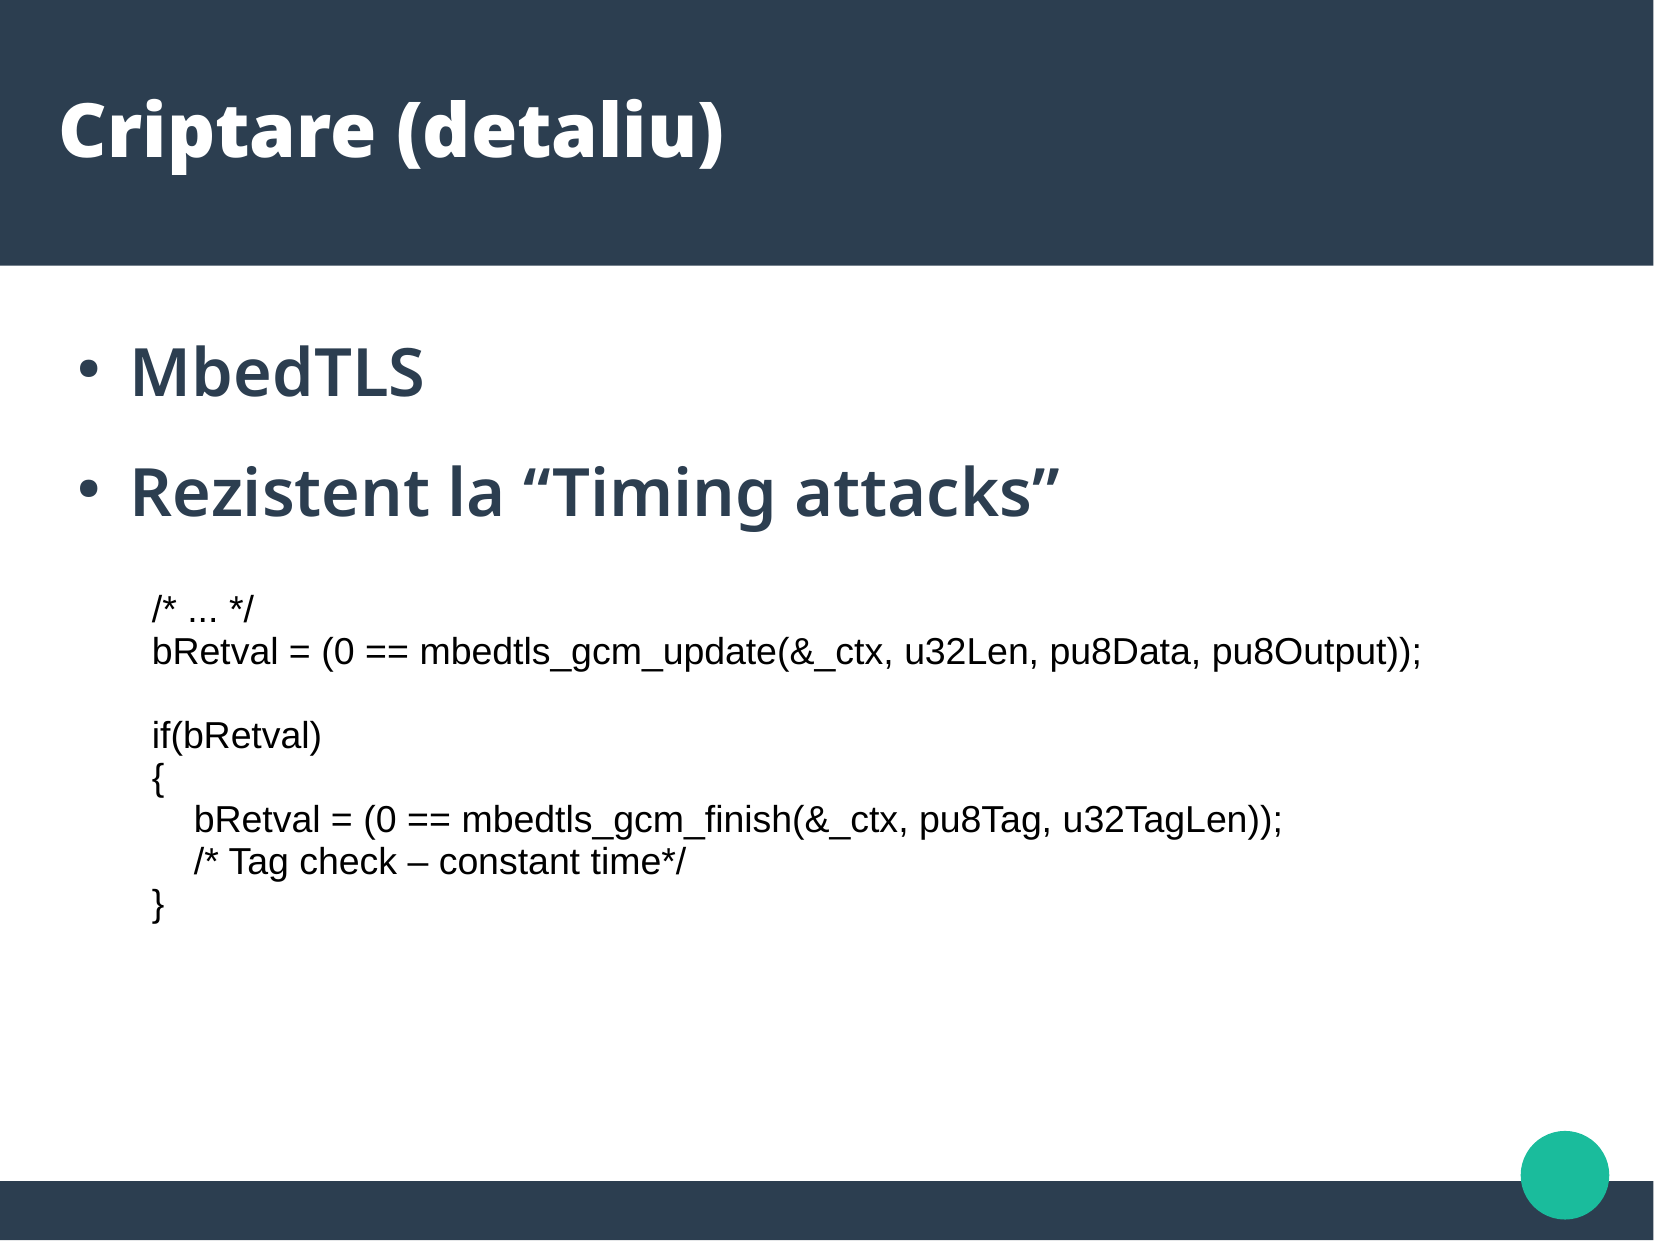

# Criptare (detaliu)
MbedTLS
Rezistent la “Timing attacks”
/* ... */
bRetval = (0 == mbedtls_gcm_update(&_ctx, u32Len, pu8Data, pu8Output));
if(bRetval)
{
 bRetval = (0 == mbedtls_gcm_finish(&_ctx, pu8Tag, u32TagLen));
 /* Tag check – constant time*/
}